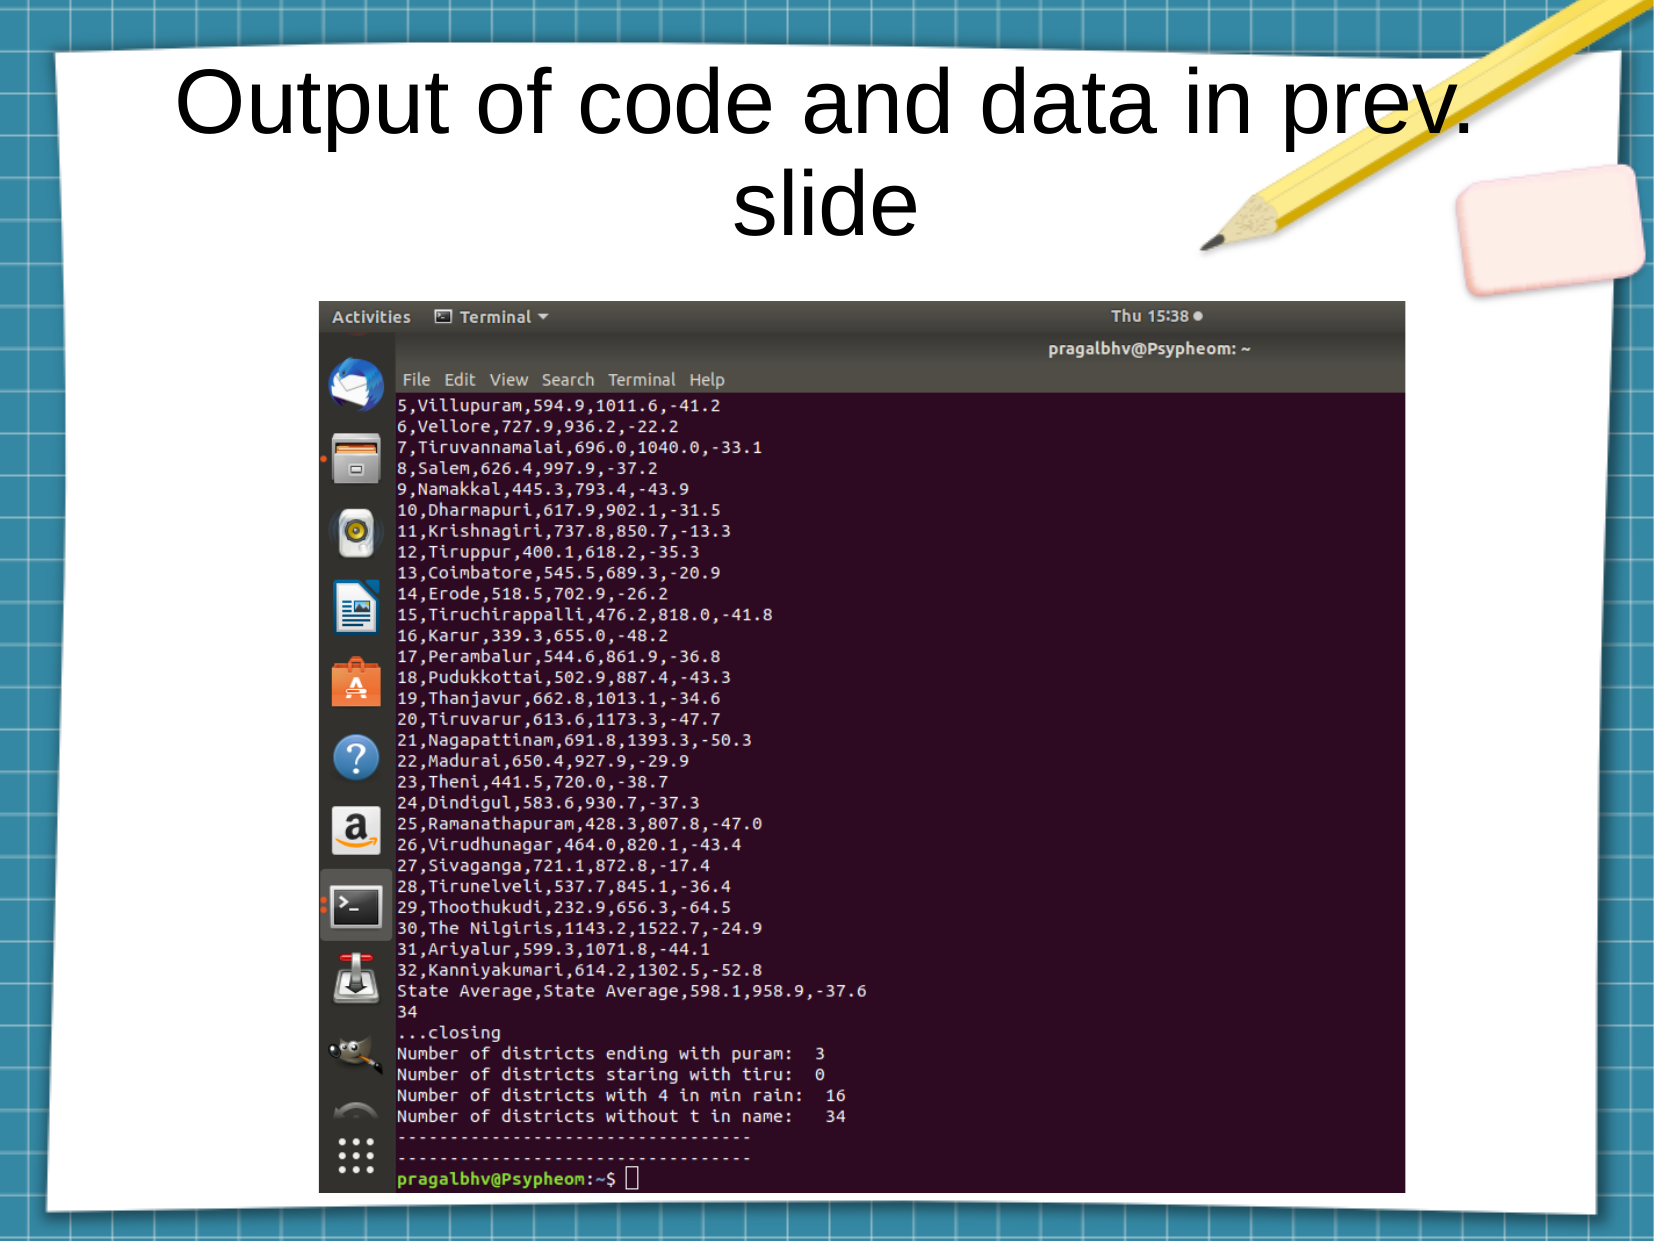

# Output of code and data in prev. slide